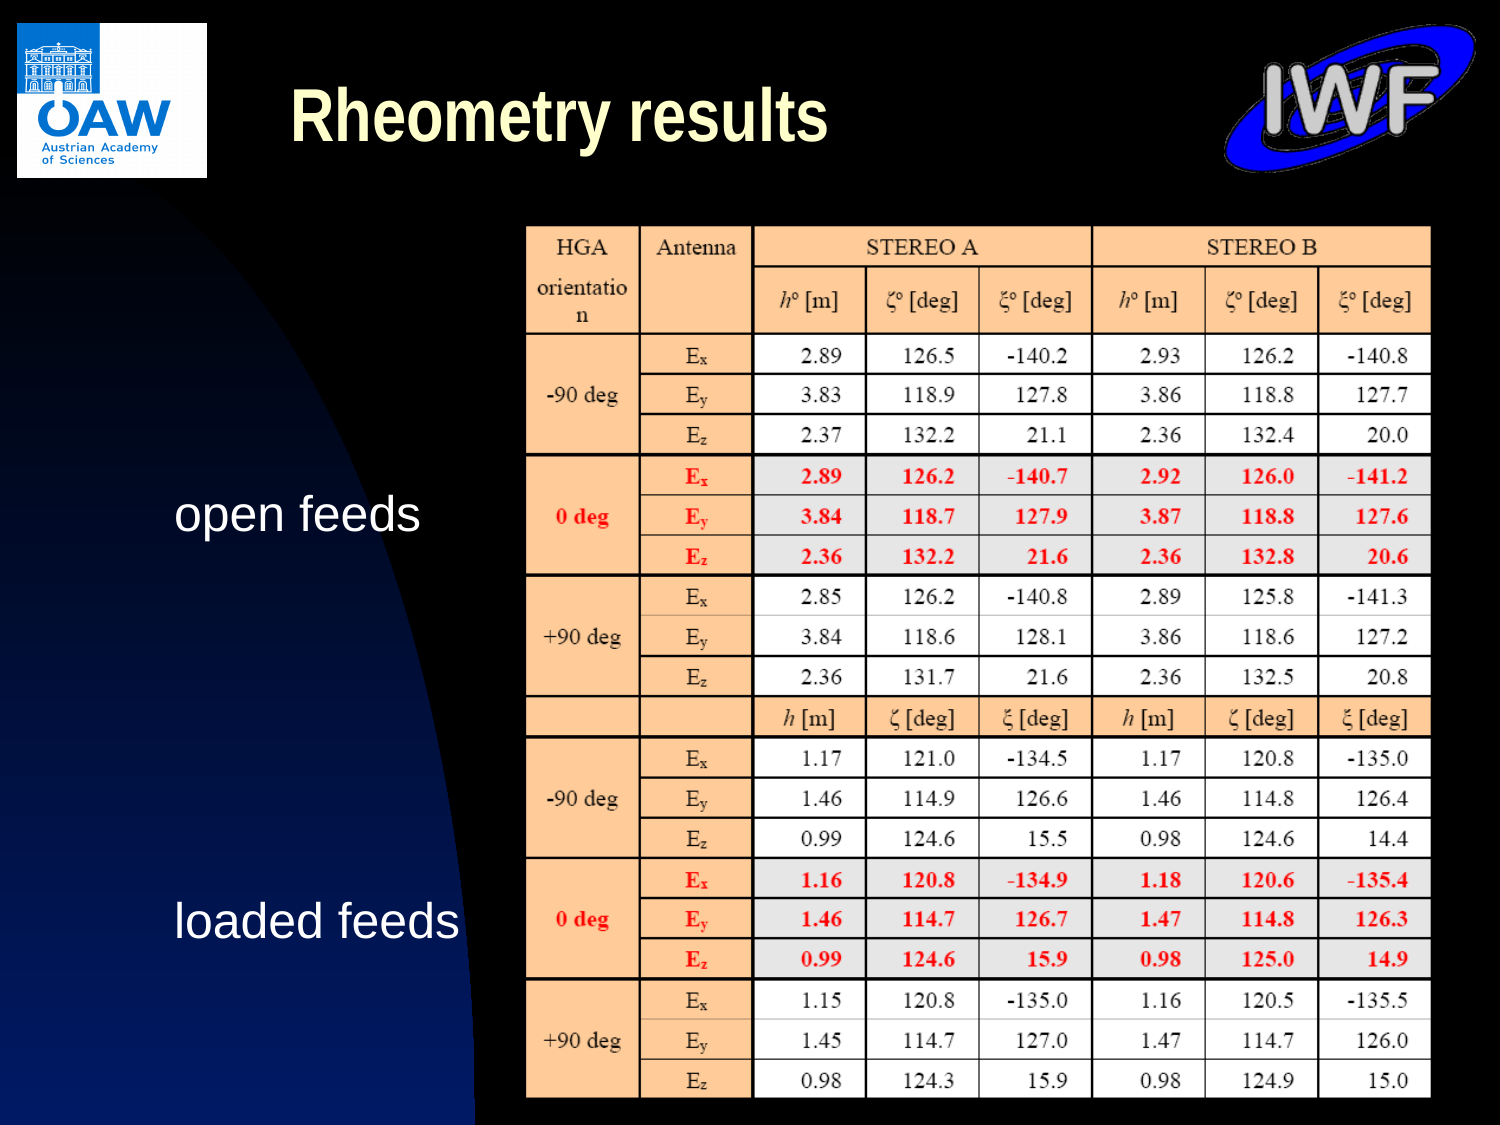

# Rheometry results
open feeds
loaded feeds